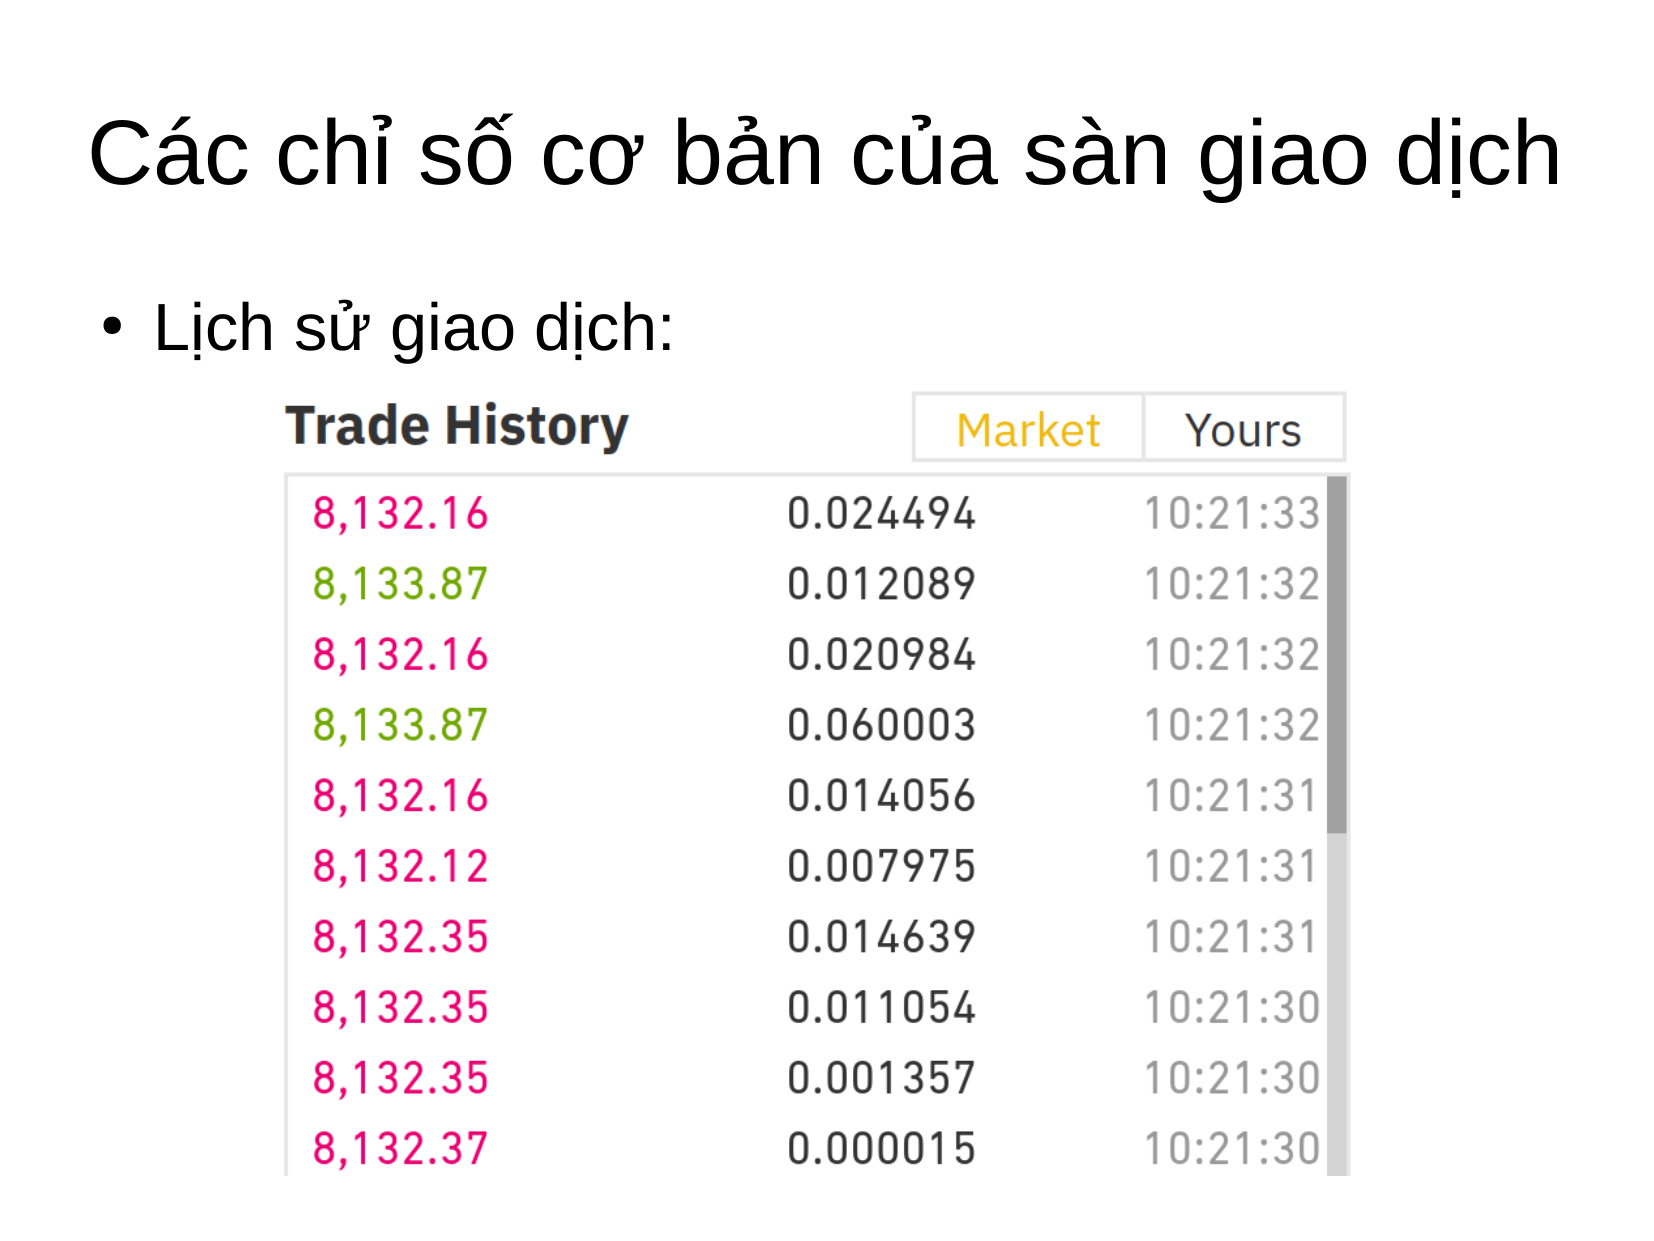

# Các chỉ số cơ bản của sàn giao dịch
Lịch sử giao dịch: